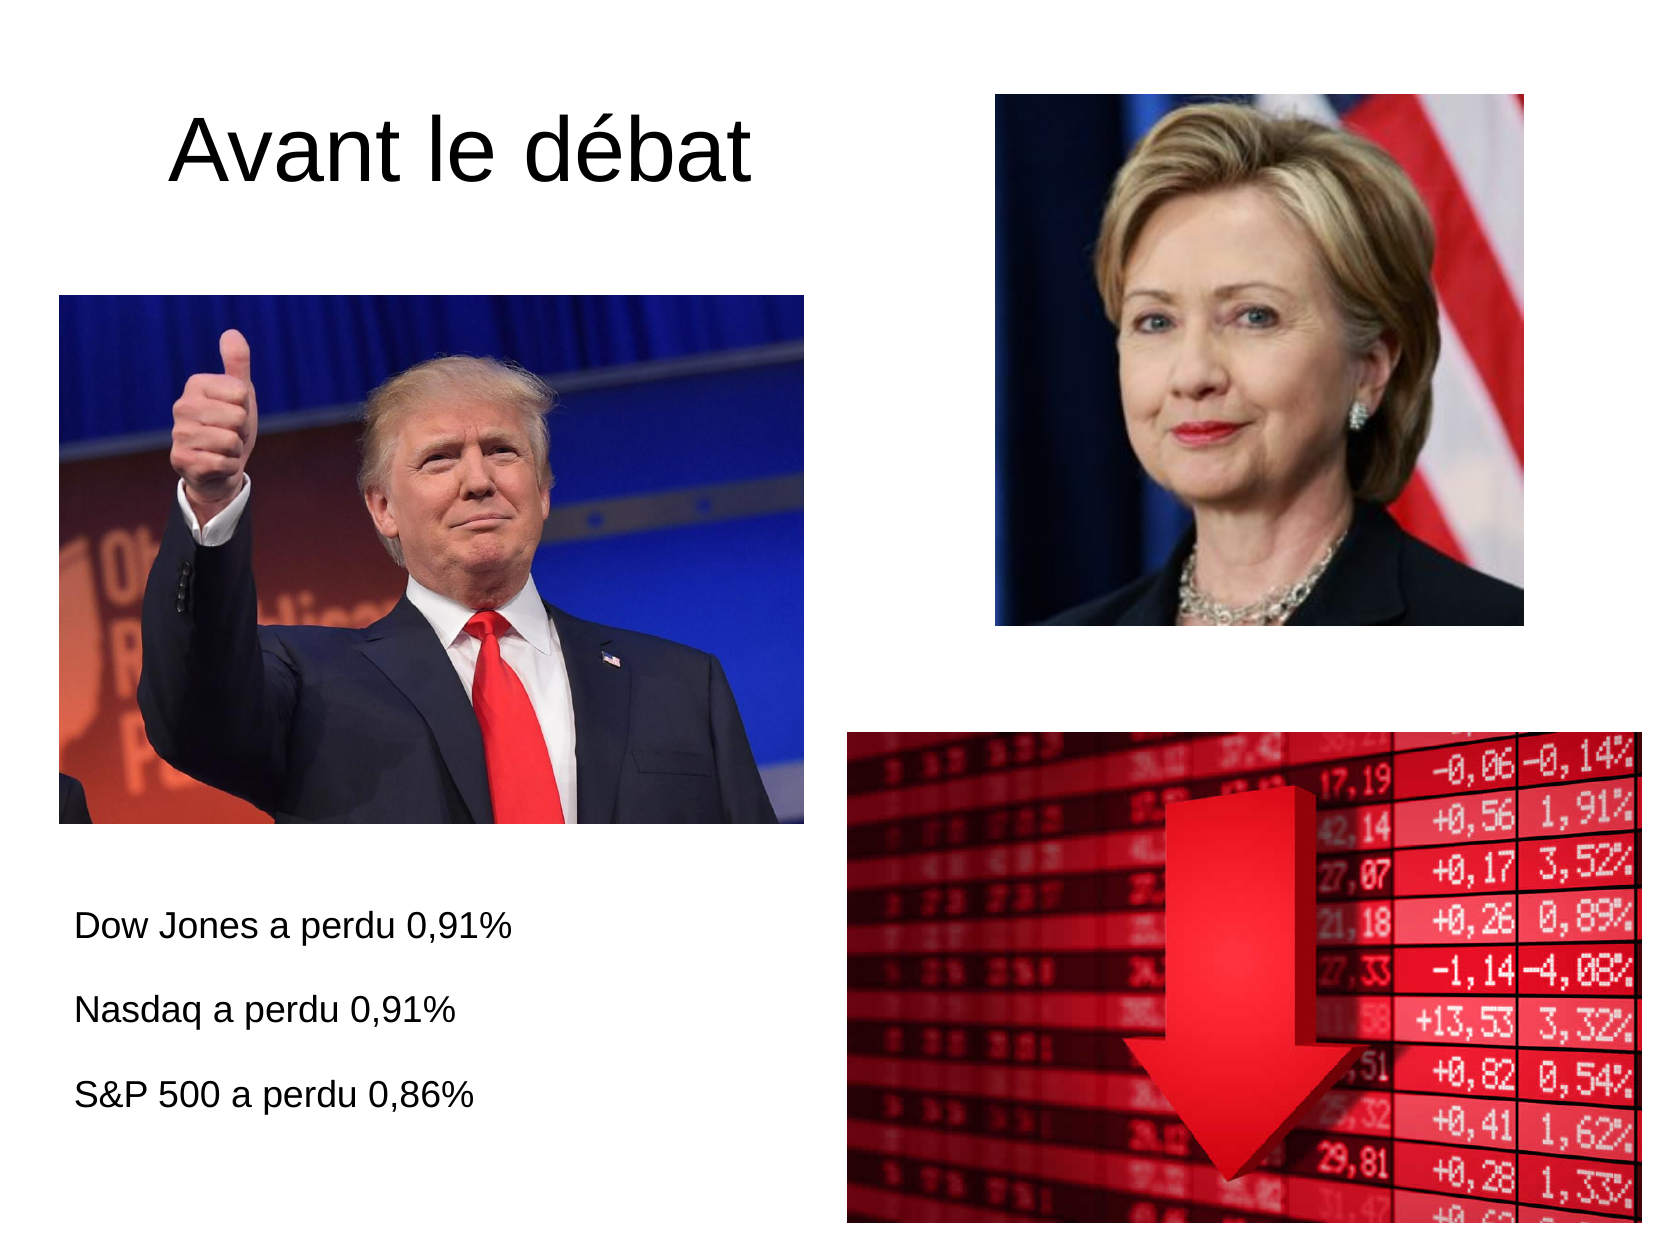

# Avant le débat
Dow Jones a perdu 0,91%
Nasdaq a perdu 0,91%
S&P 500 a perdu 0,86%